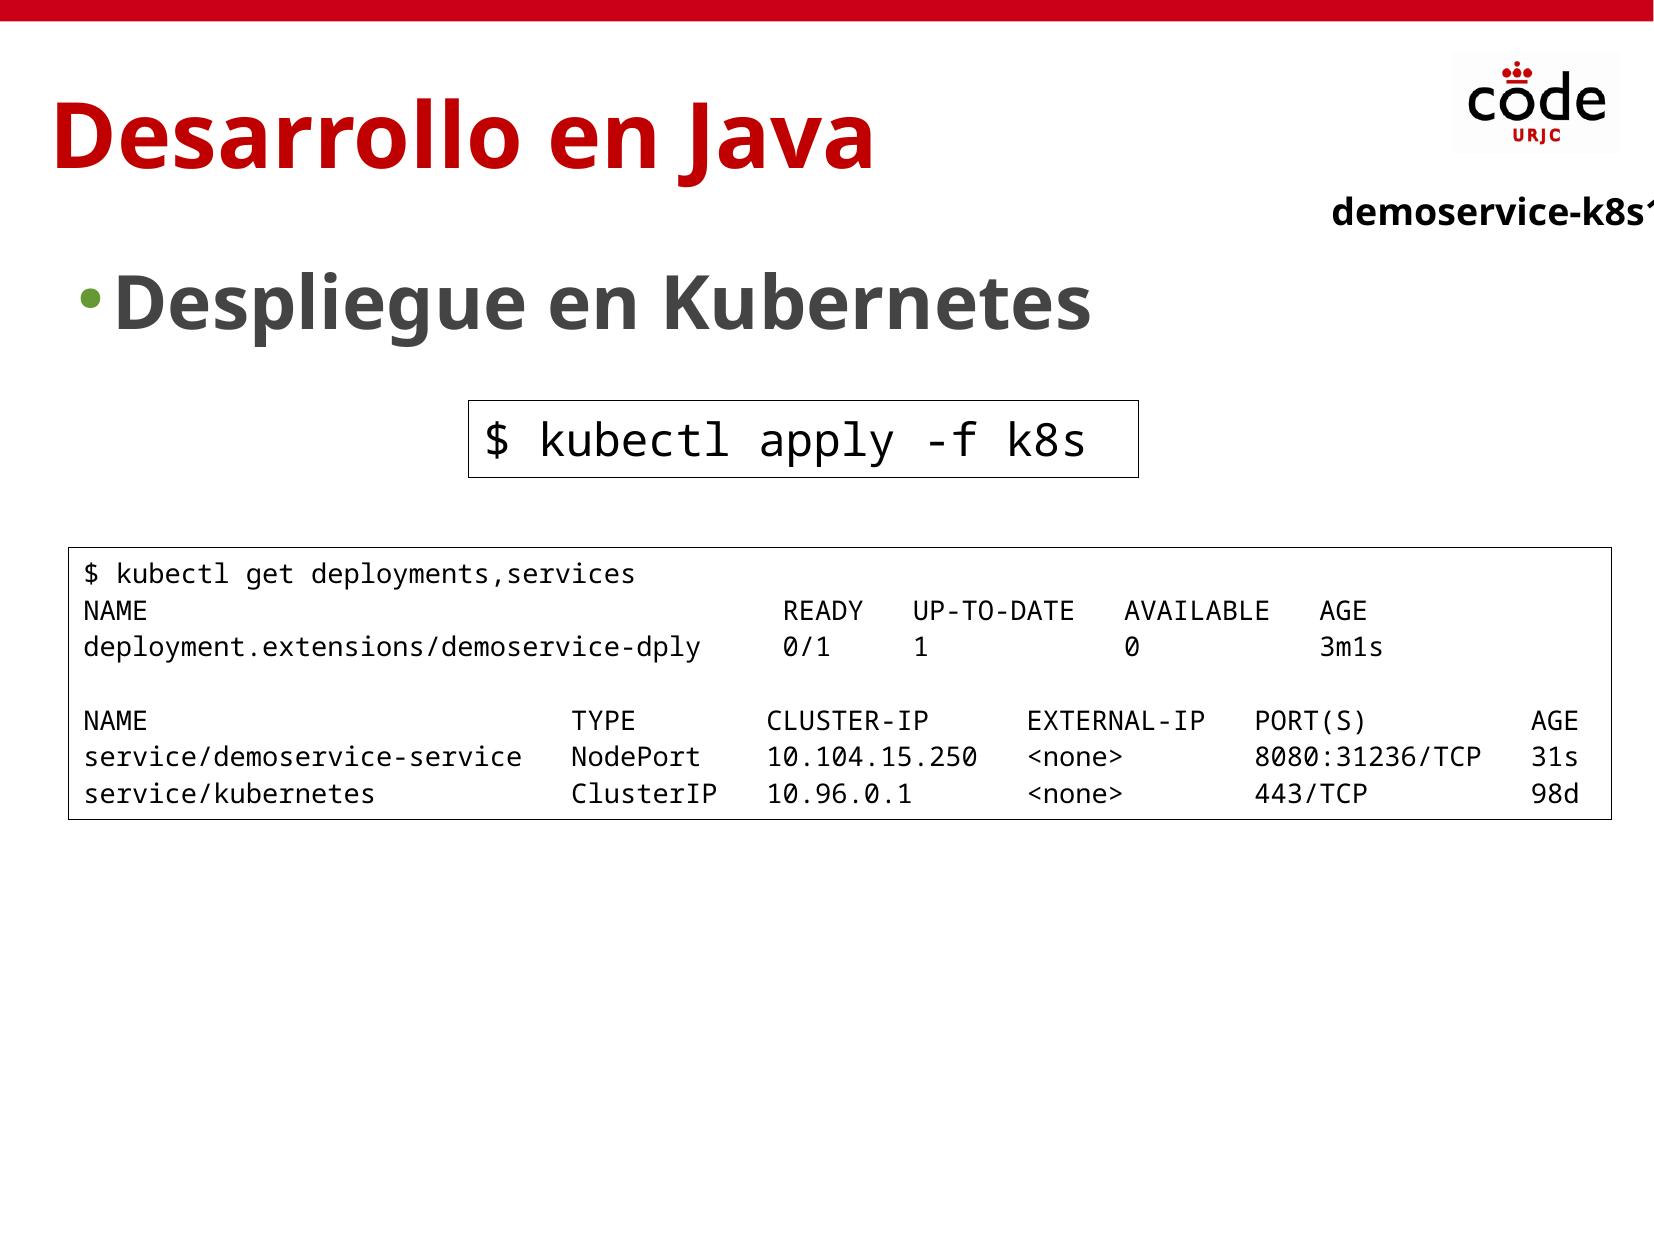

# Desarrollo en Java
demoservice-k8s1
Despliegue en Kubernetes
$ kubectl apply -f k8s
$ kubectl get deployments,services
NAME READY UP-TO-DATE AVAILABLE AGE
deployment.extensions/demoservice-dply 0/1 1 0 3m1s
NAME TYPE CLUSTER-IP EXTERNAL-IP PORT(S) AGE
service/demoservice-service NodePort 10.104.15.250 <none> 8080:31236/TCP 31s
service/kubernetes ClusterIP 10.96.0.1 <none> 443/TCP 98d